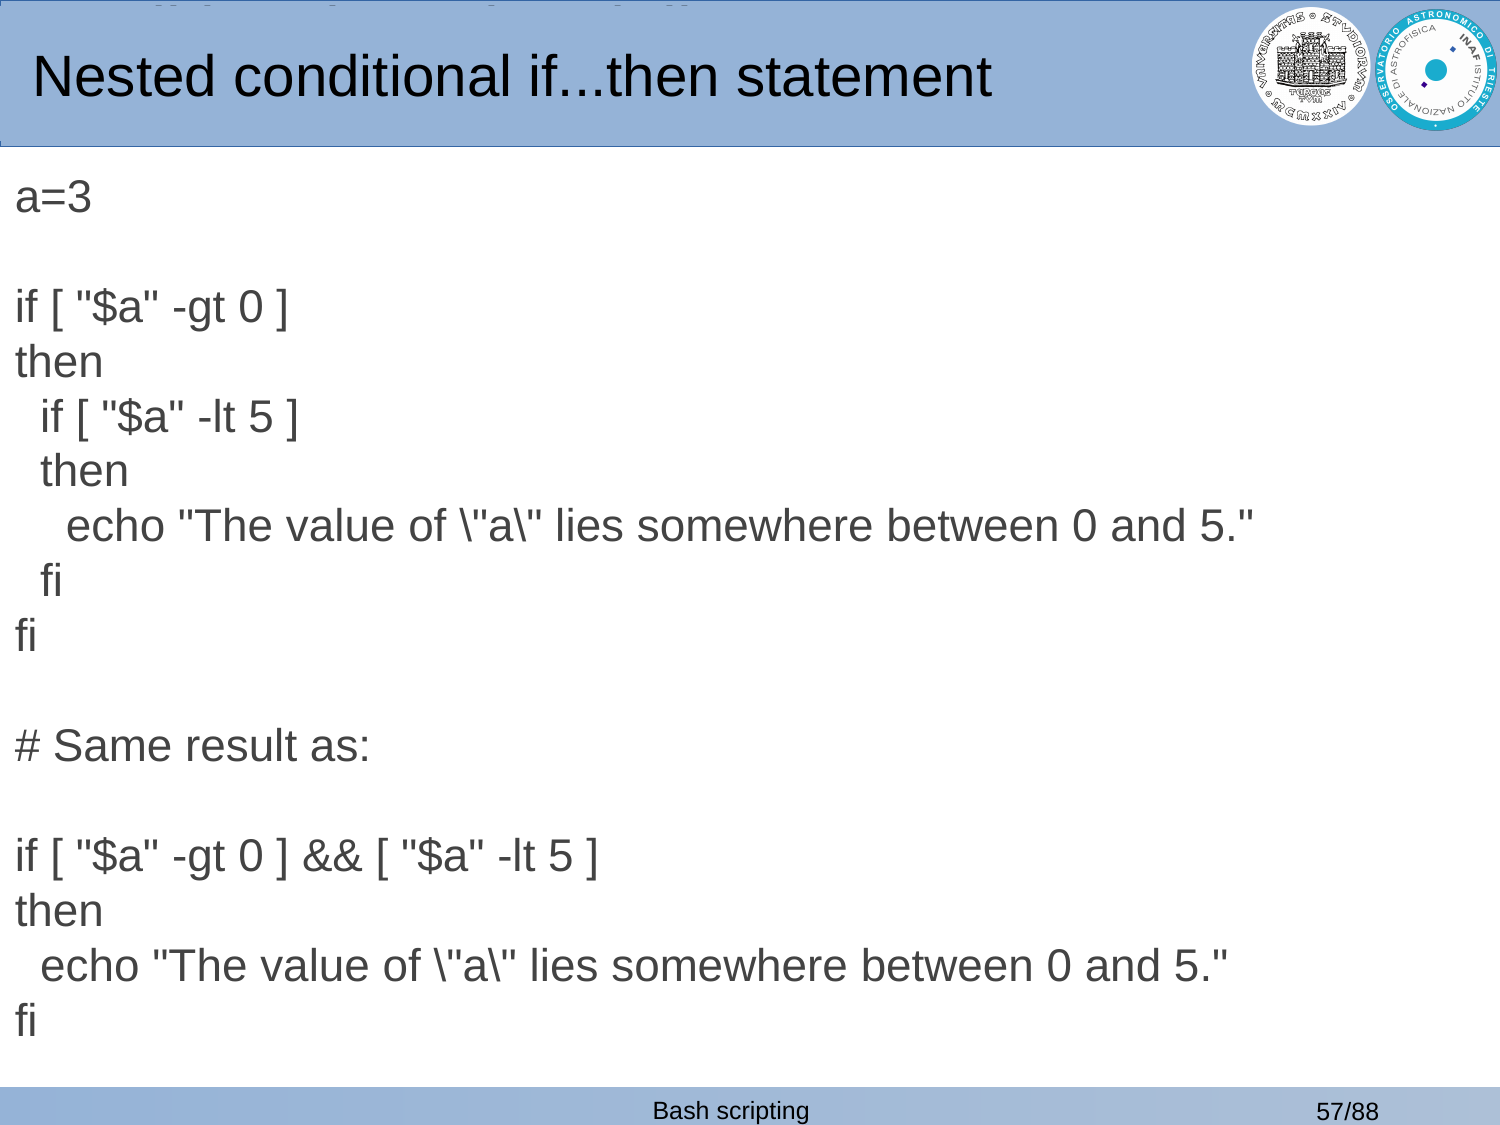

Traditional service delivery
Nested conditional if...then statement
# a=3
if [ "$a" -gt 0 ]
then
 if [ "$a" -lt 5 ]
 then
 echo "The value of \"a\" lies somewhere between 0 and 5."
 fi
fi
# Same result as:
if [ "$a" -gt 0 ] && [ "$a" -lt 5 ]
then
 echo "The value of \"a\" lies somewhere between 0 and 5."
fi